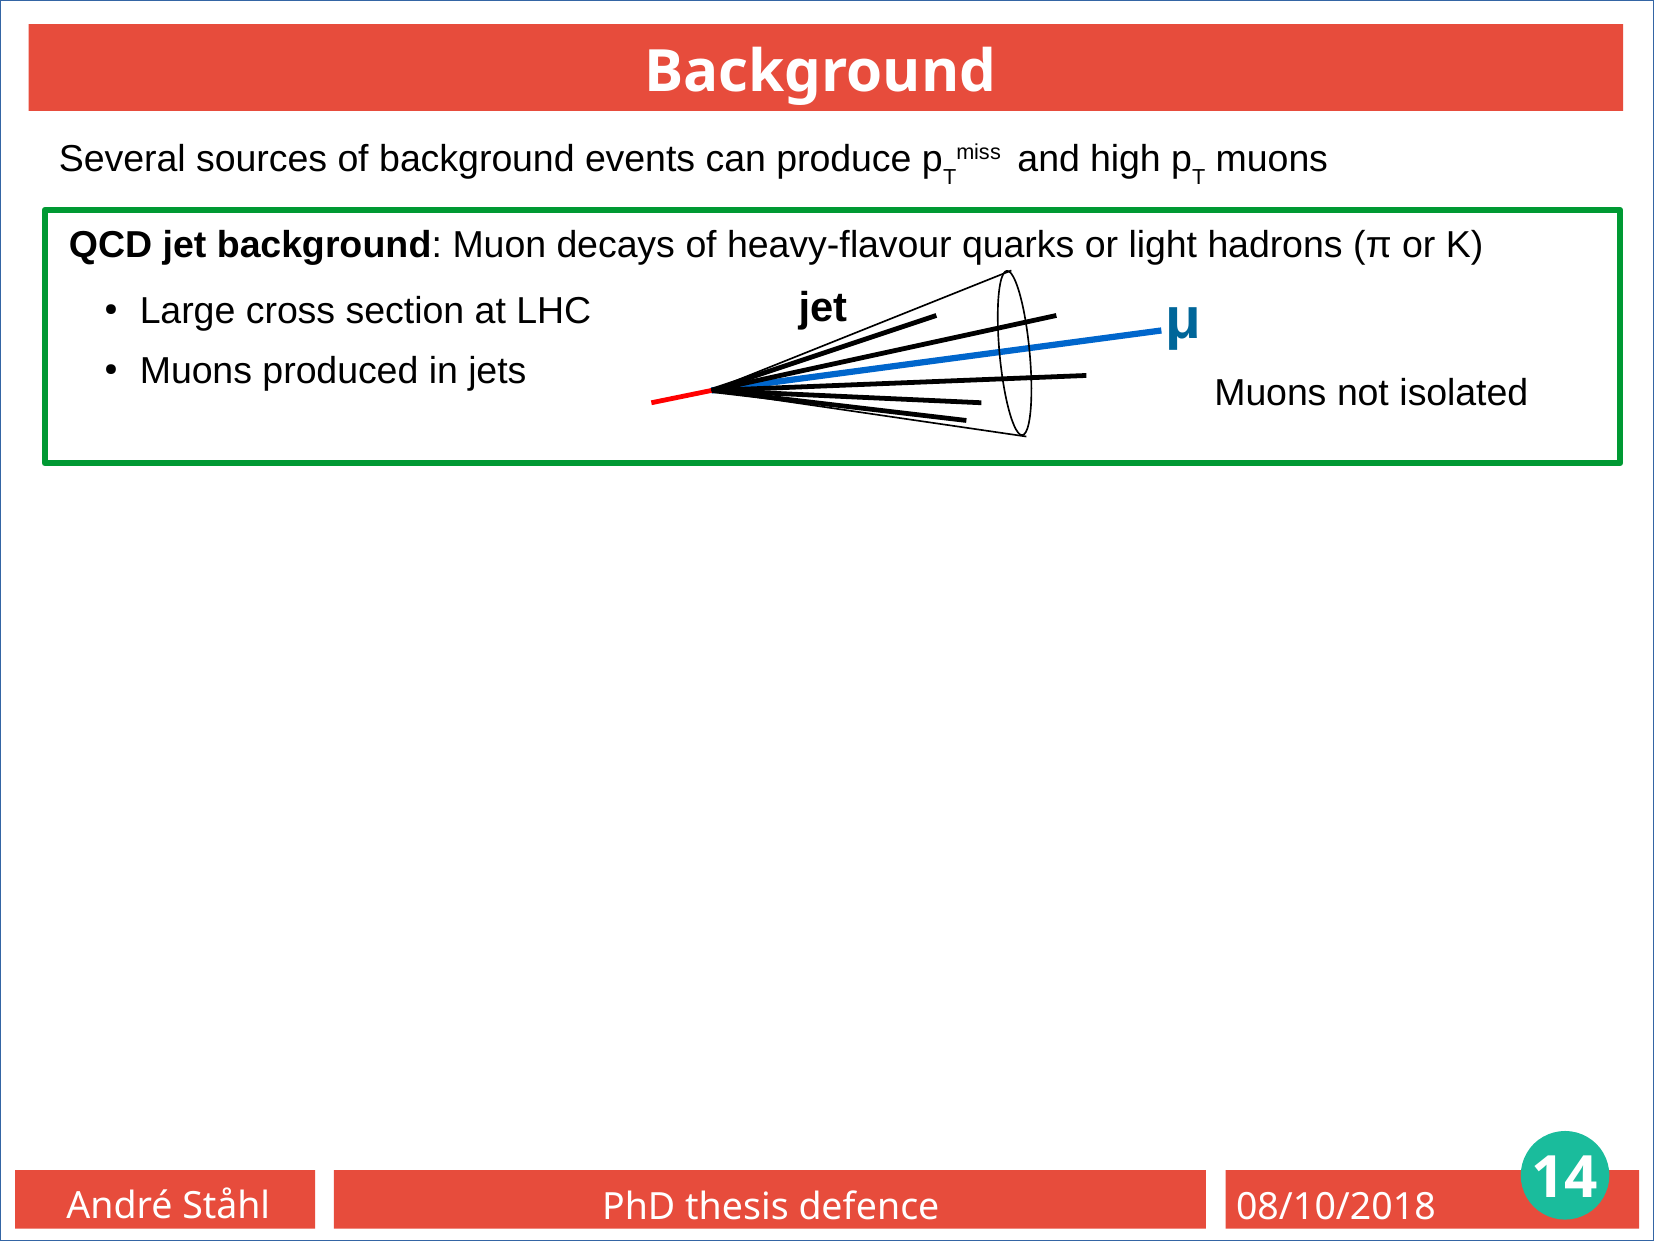

# Background
Several sources of background events can produce pTmiss and high pT muons
QCD jet background: Muon decays of heavy-flavour quarks or light hadrons (π or K)
Large cross section at LHC
Muons produced in jets
jet
μ
Muons not isolated
14
08/10/2018